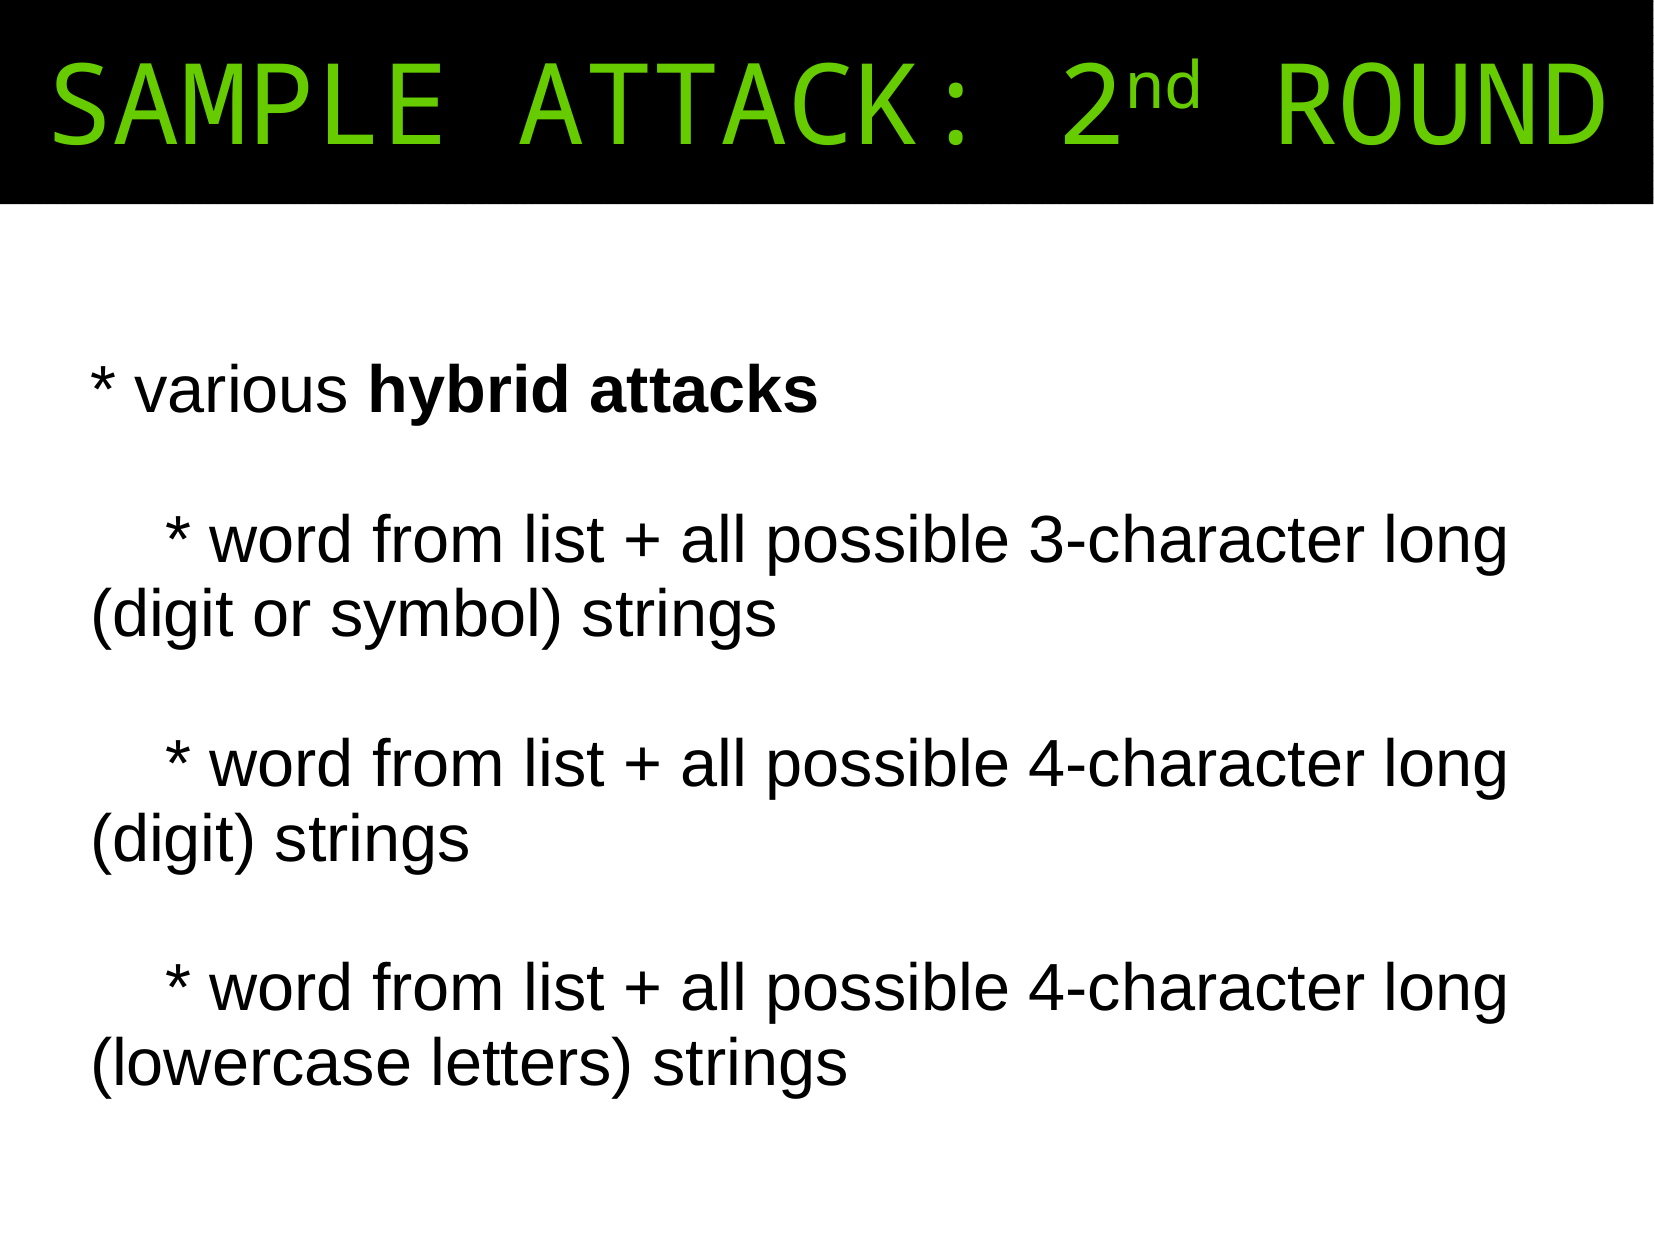

# SAMPLE ATTACK: 2nd ROUND
* various hybrid attacks
	* word from list + all possible 3-character long (digit or symbol) strings
	* word from list + all possible 4-character long (digit) strings
	* word from list + all possible 4-character long (lowercase letters) strings